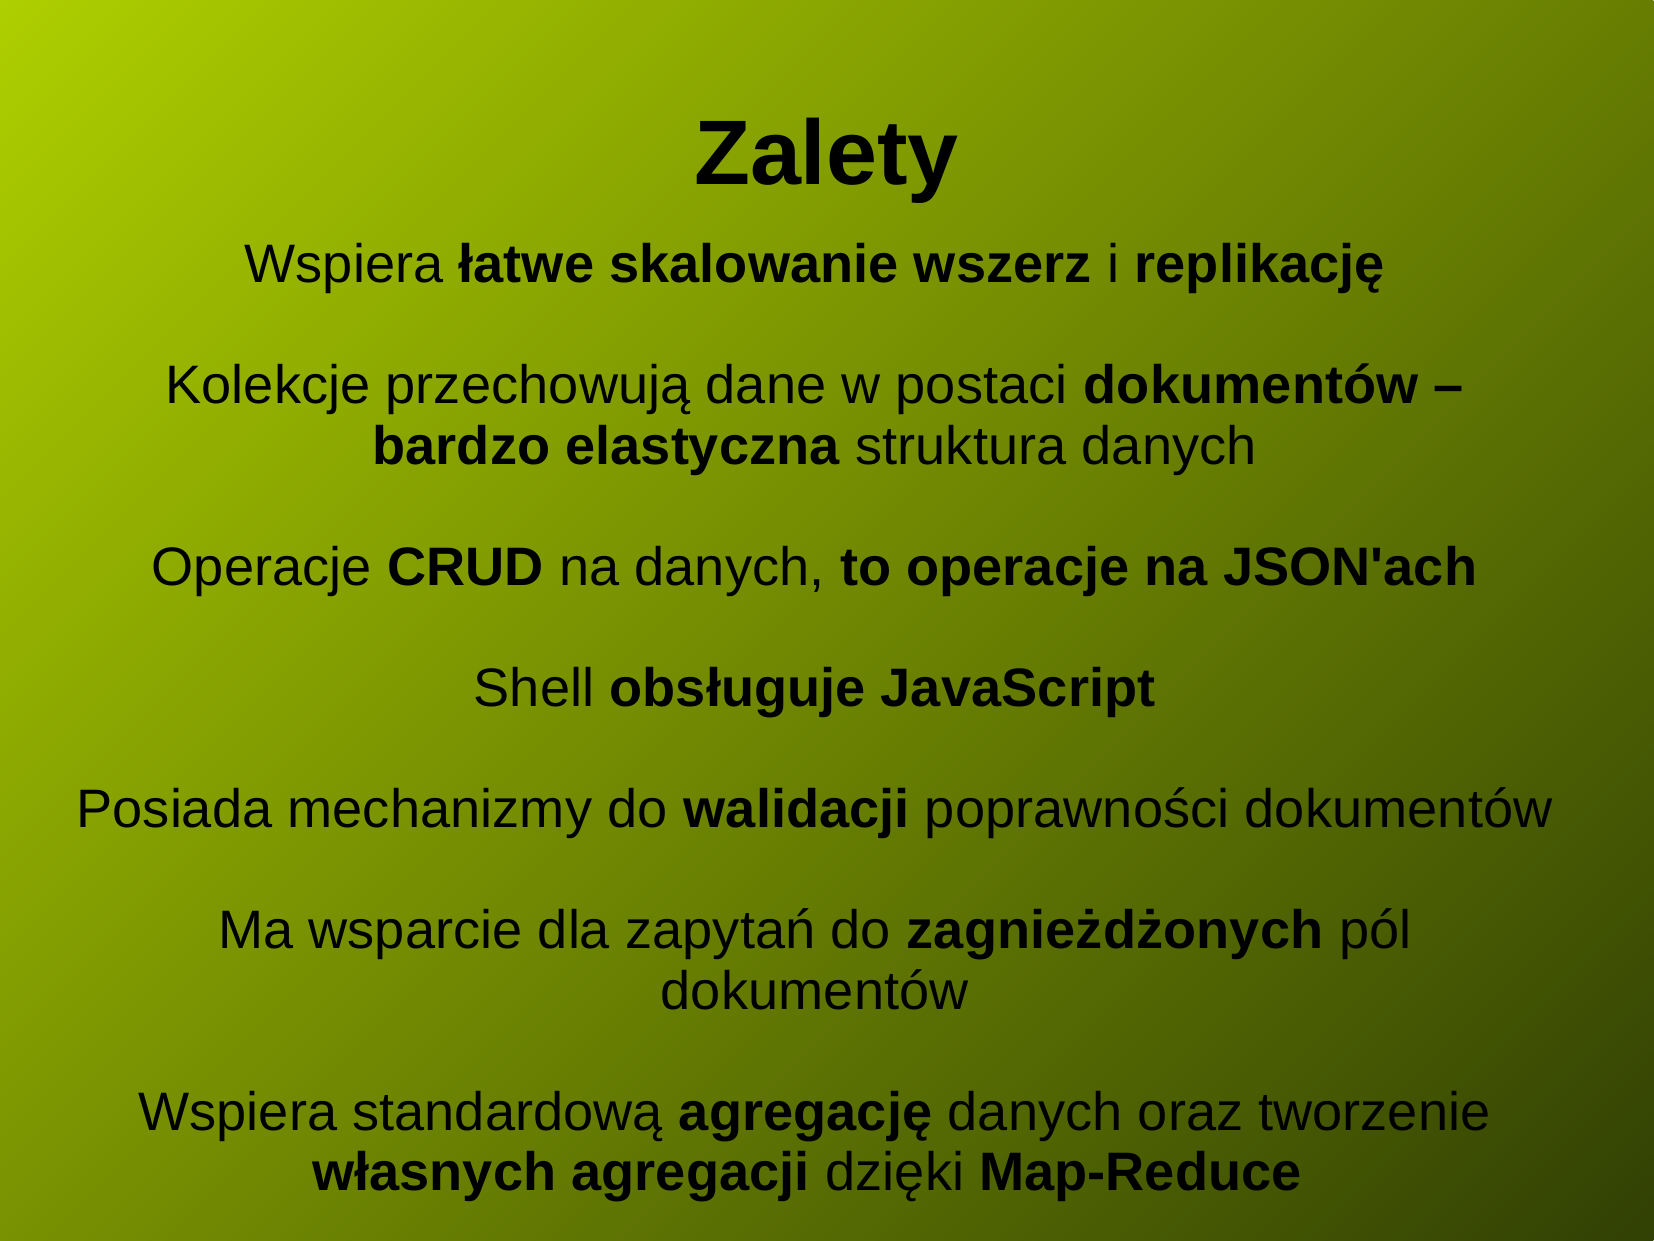

# Zalety
Wspiera łatwe skalowanie wszerz i replikację
Kolekcje przechowują dane w postaci dokumentów – bardzo elastyczna struktura danych
Operacje CRUD na danych, to operacje na JSON'ach
Shell obsługuje JavaScript
Posiada mechanizmy do walidacji poprawności dokumentów
Ma wsparcie dla zapytań do zagnieżdżonych pól dokumentów
Wspiera standardową agregację danych oraz tworzenie własnych agregacji dzięki Map-Reduce